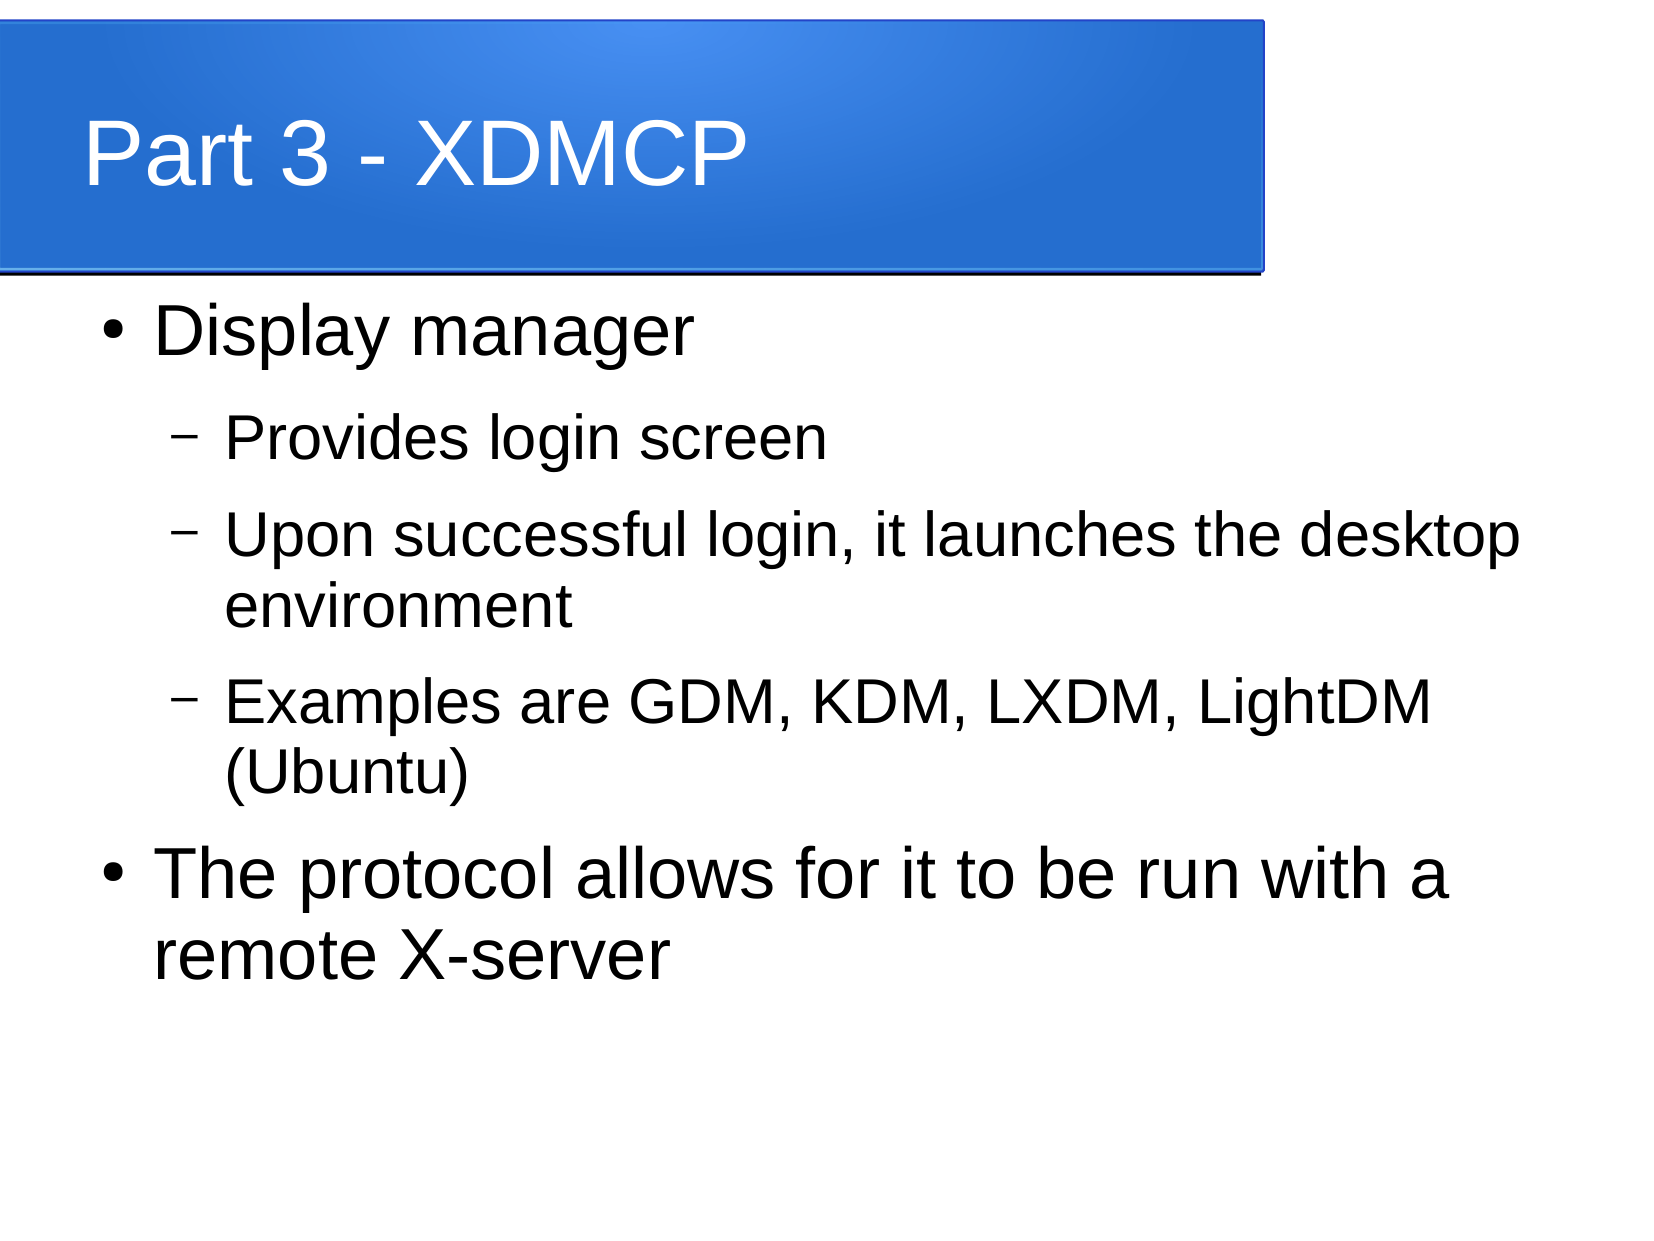

# Part 3 - XDMCP
Display manager
Provides login screen
Upon successful login, it launches the desktop environment
Examples are GDM, KDM, LXDM, LightDM (Ubuntu)
The protocol allows for it to be run with a remote X-server